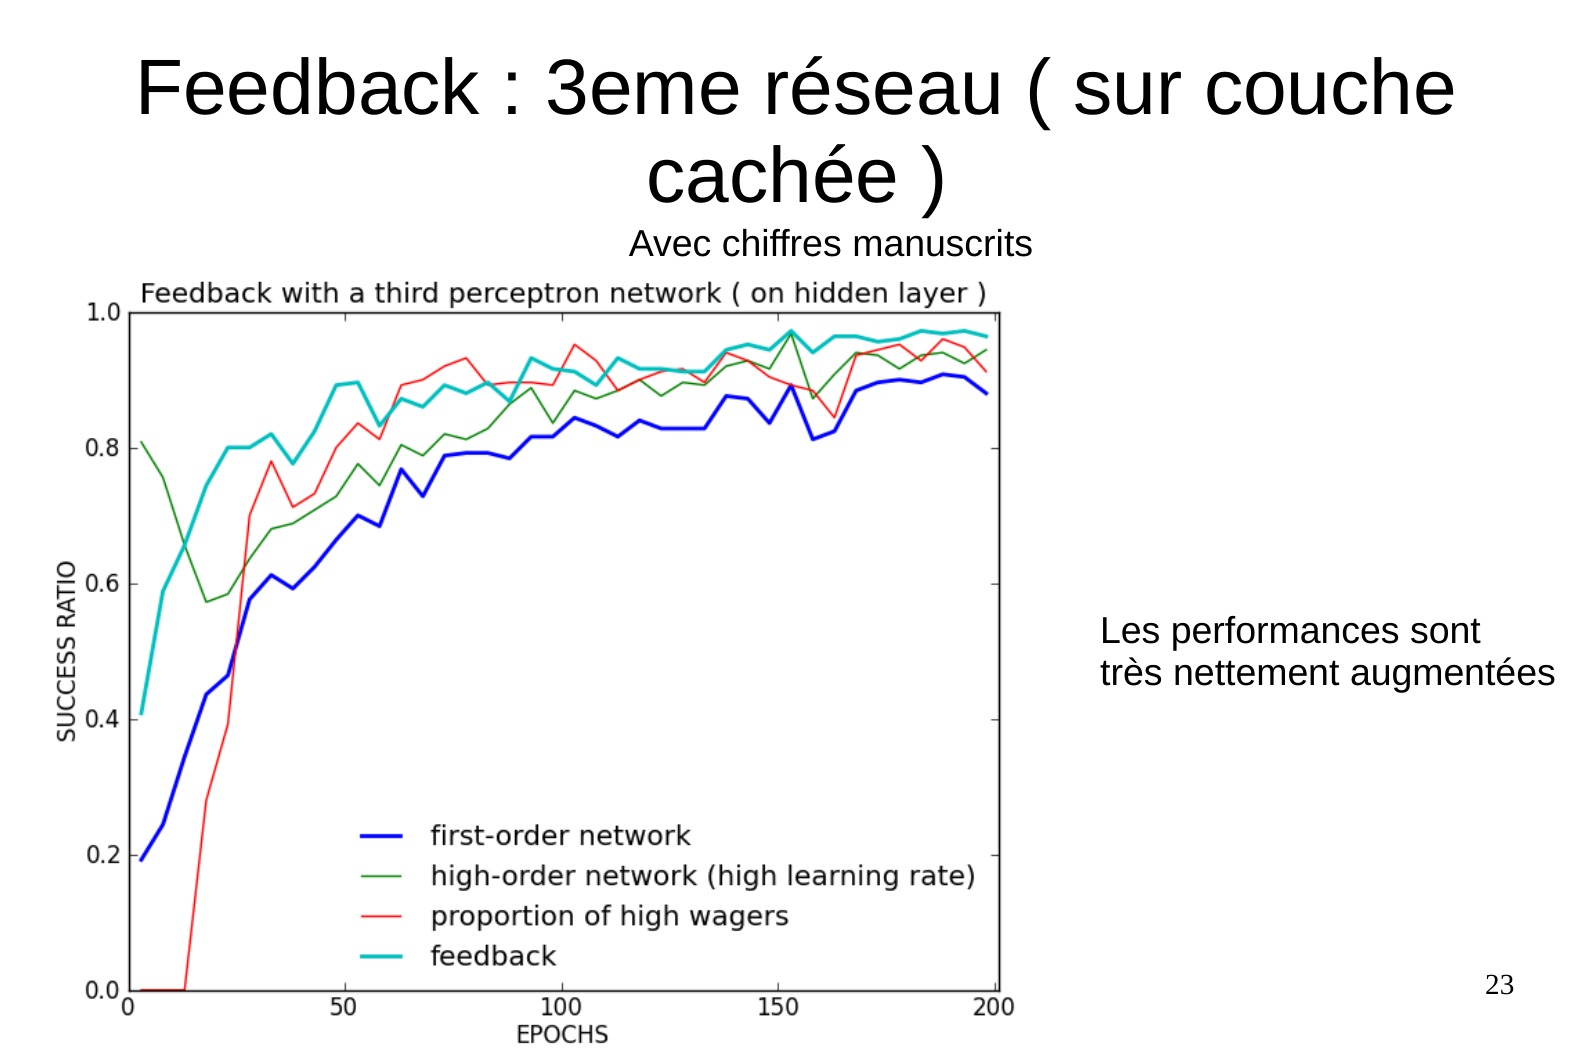

# Feedback : 3eme réseau ( sur couche cachée )
Avec chiffres manuscrits
Les performances sont
très nettement augmentées
23